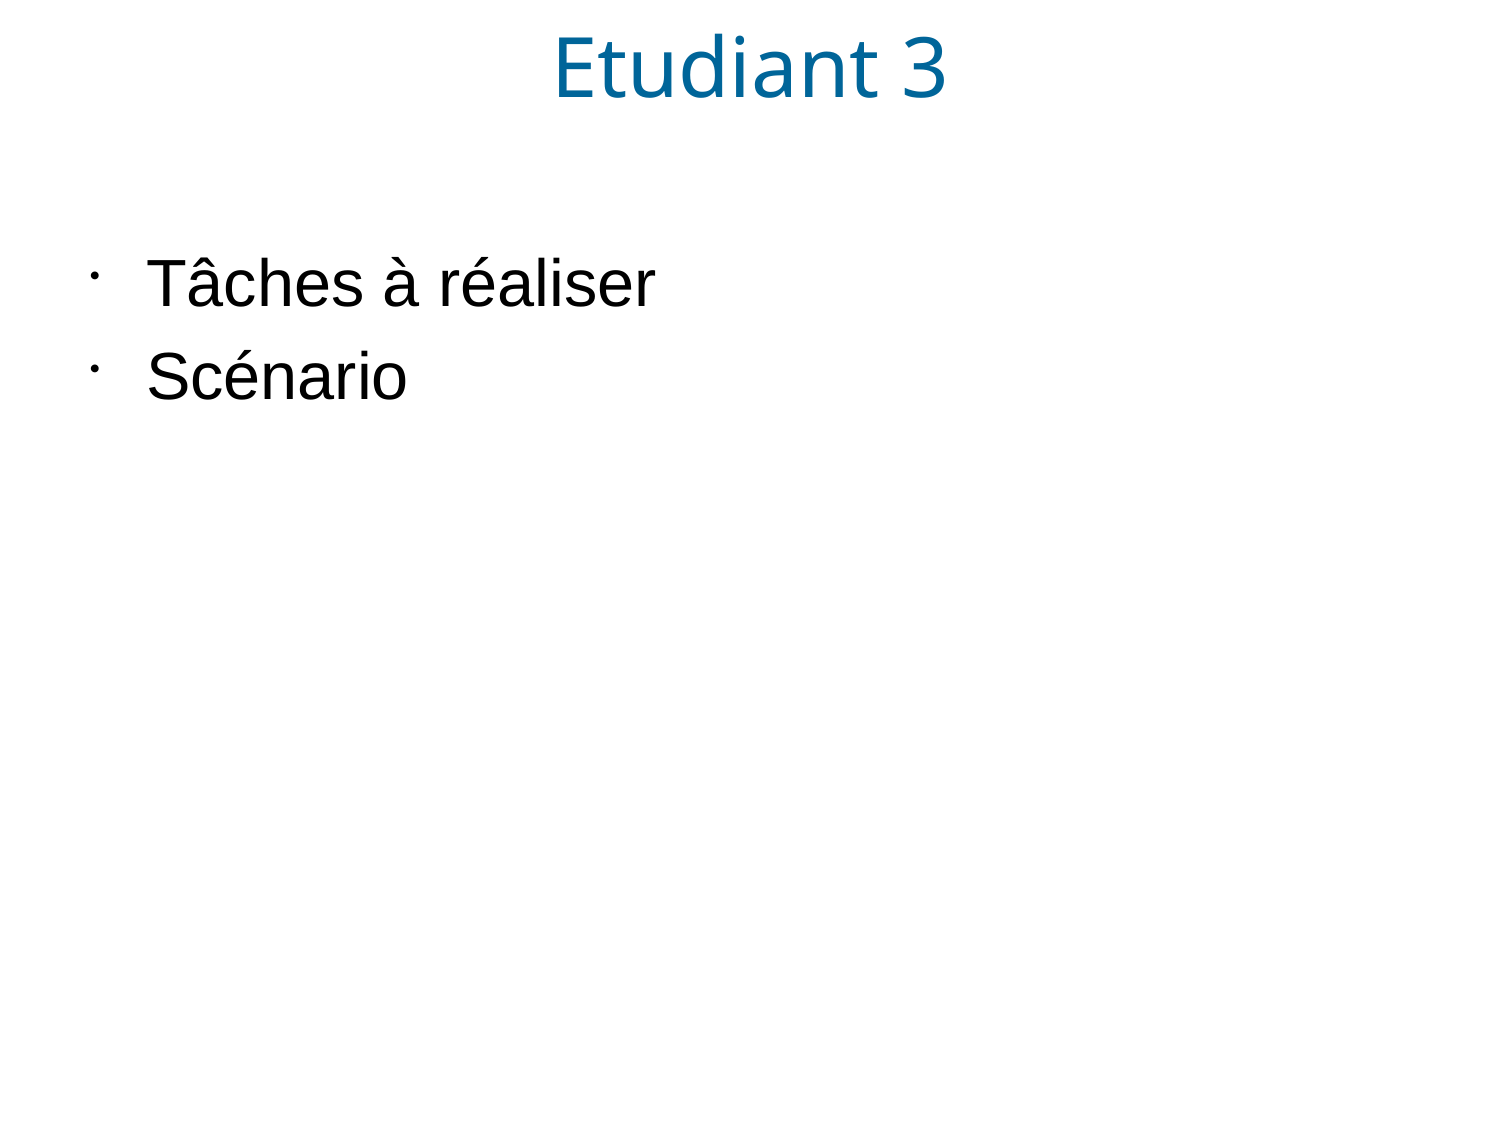

# Etudiant 3
Tâches à réaliser
Scénario